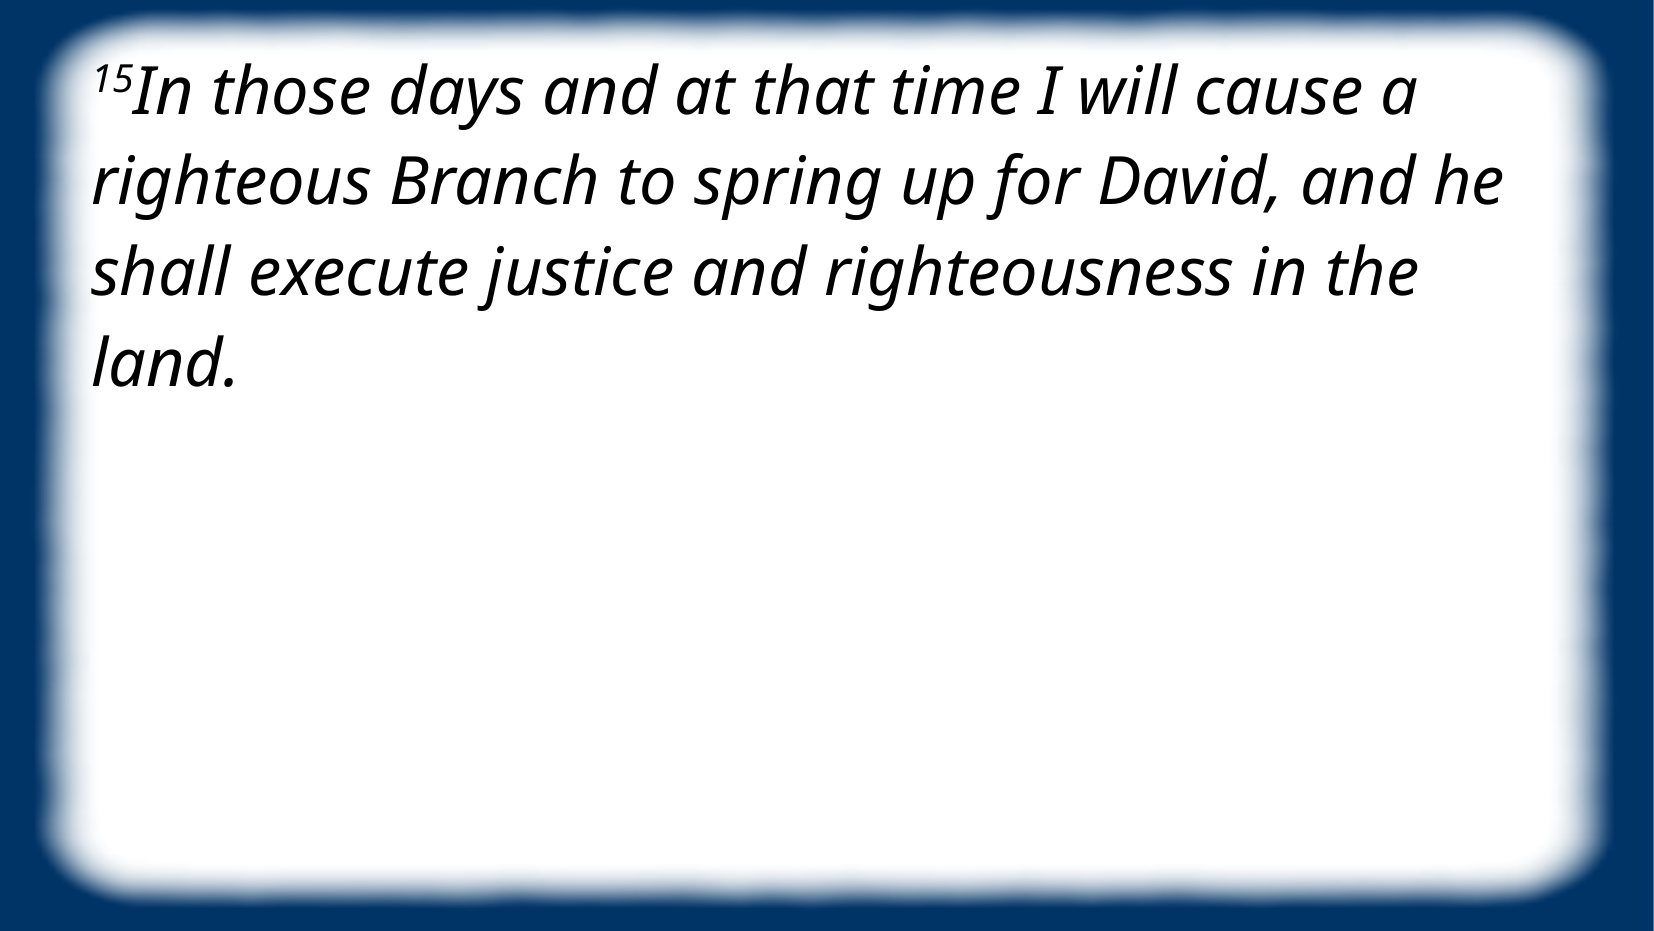

15In those days and at that time I will cause a righteous Branch to spring up for David, and he shall execute justice and righteousness in the land.